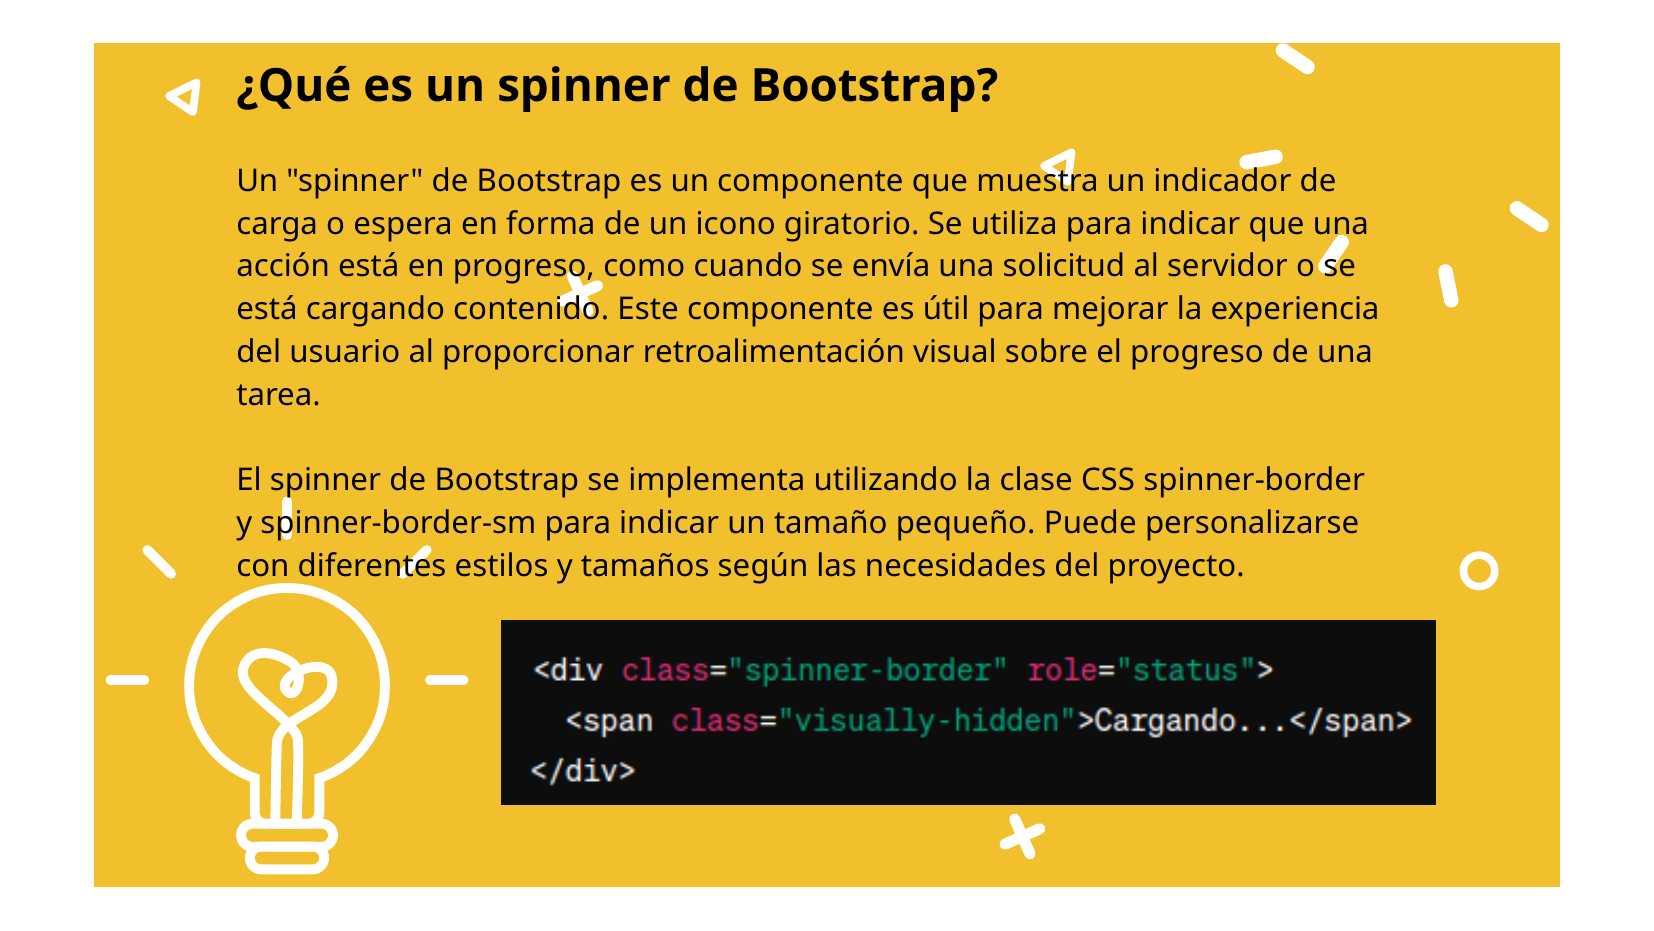

# ¿Qué es un spinner de Bootstrap? Un "spinner" de Bootstrap es un componente que muestra un indicador de carga o espera en forma de un icono giratorio. Se utiliza para indicar que una acción está en progreso, como cuando se envía una solicitud al servidor o se está cargando contenido. Este componente es útil para mejorar la experiencia del usuario al proporcionar retroalimentación visual sobre el progreso de una tarea. El spinner de Bootstrap se implementa utilizando la clase CSS spinner-border y spinner-border-sm para indicar un tamaño pequeño. Puede personalizarse con diferentes estilos y tamaños según las necesidades del proyecto.